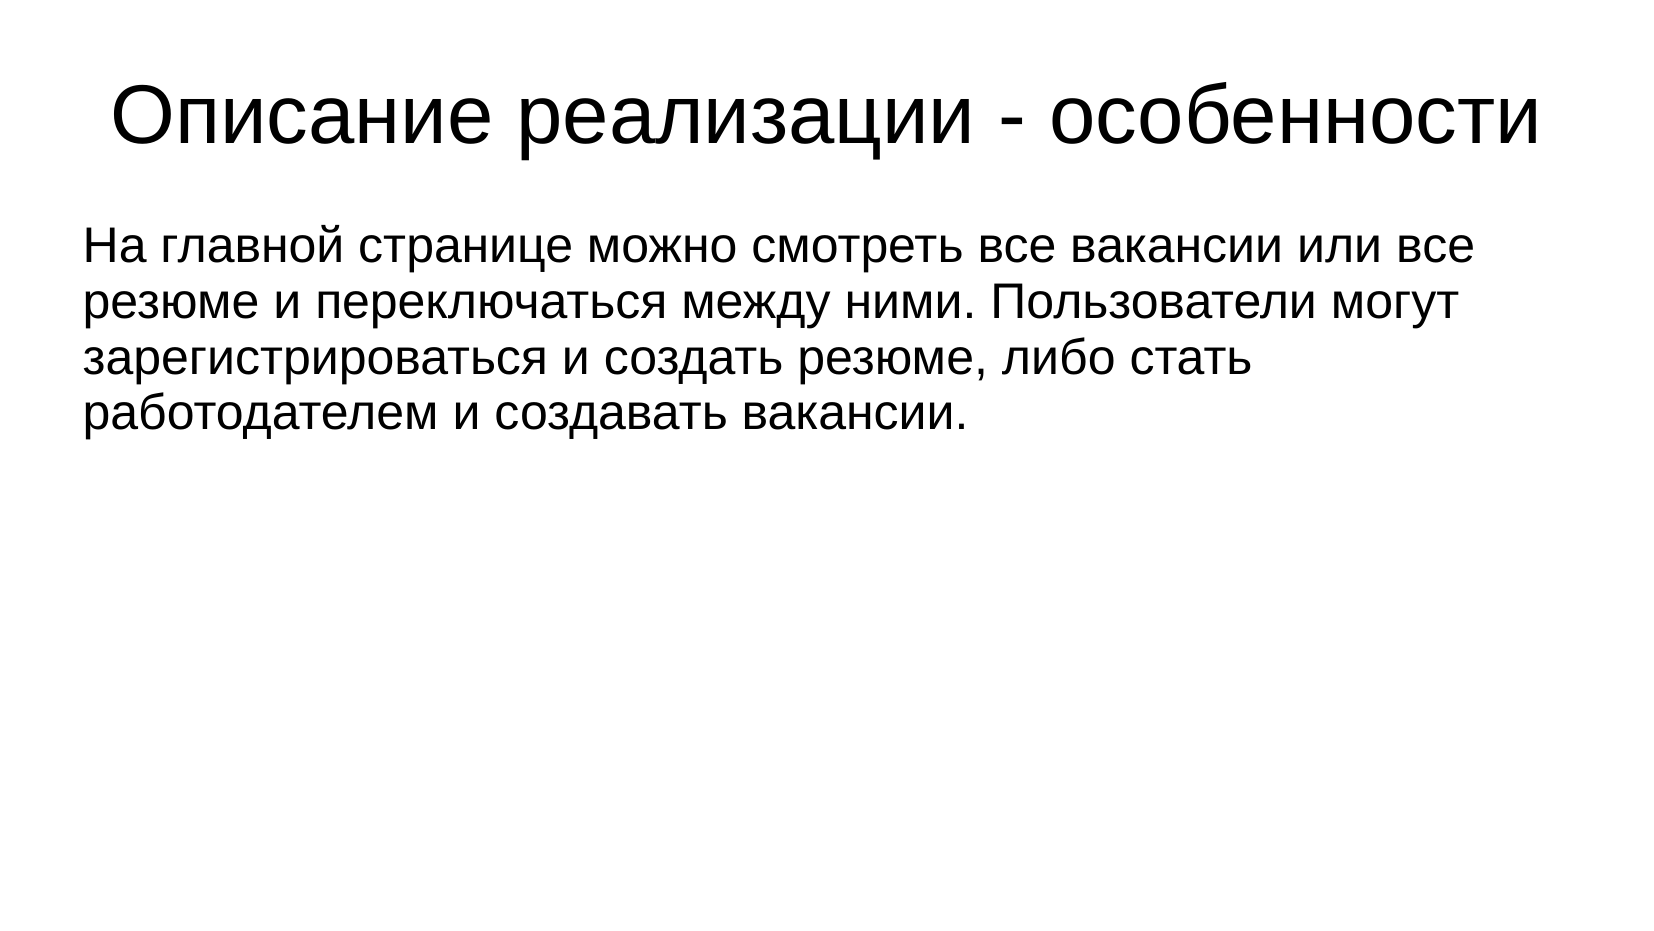

# Описание реализации - особенности
На главной странице можно смотреть все вакансии или все резюме и переключаться между ними. Пользователи могут зарегистрироваться и создать резюме, либо стать работодателем и создавать вакансии.